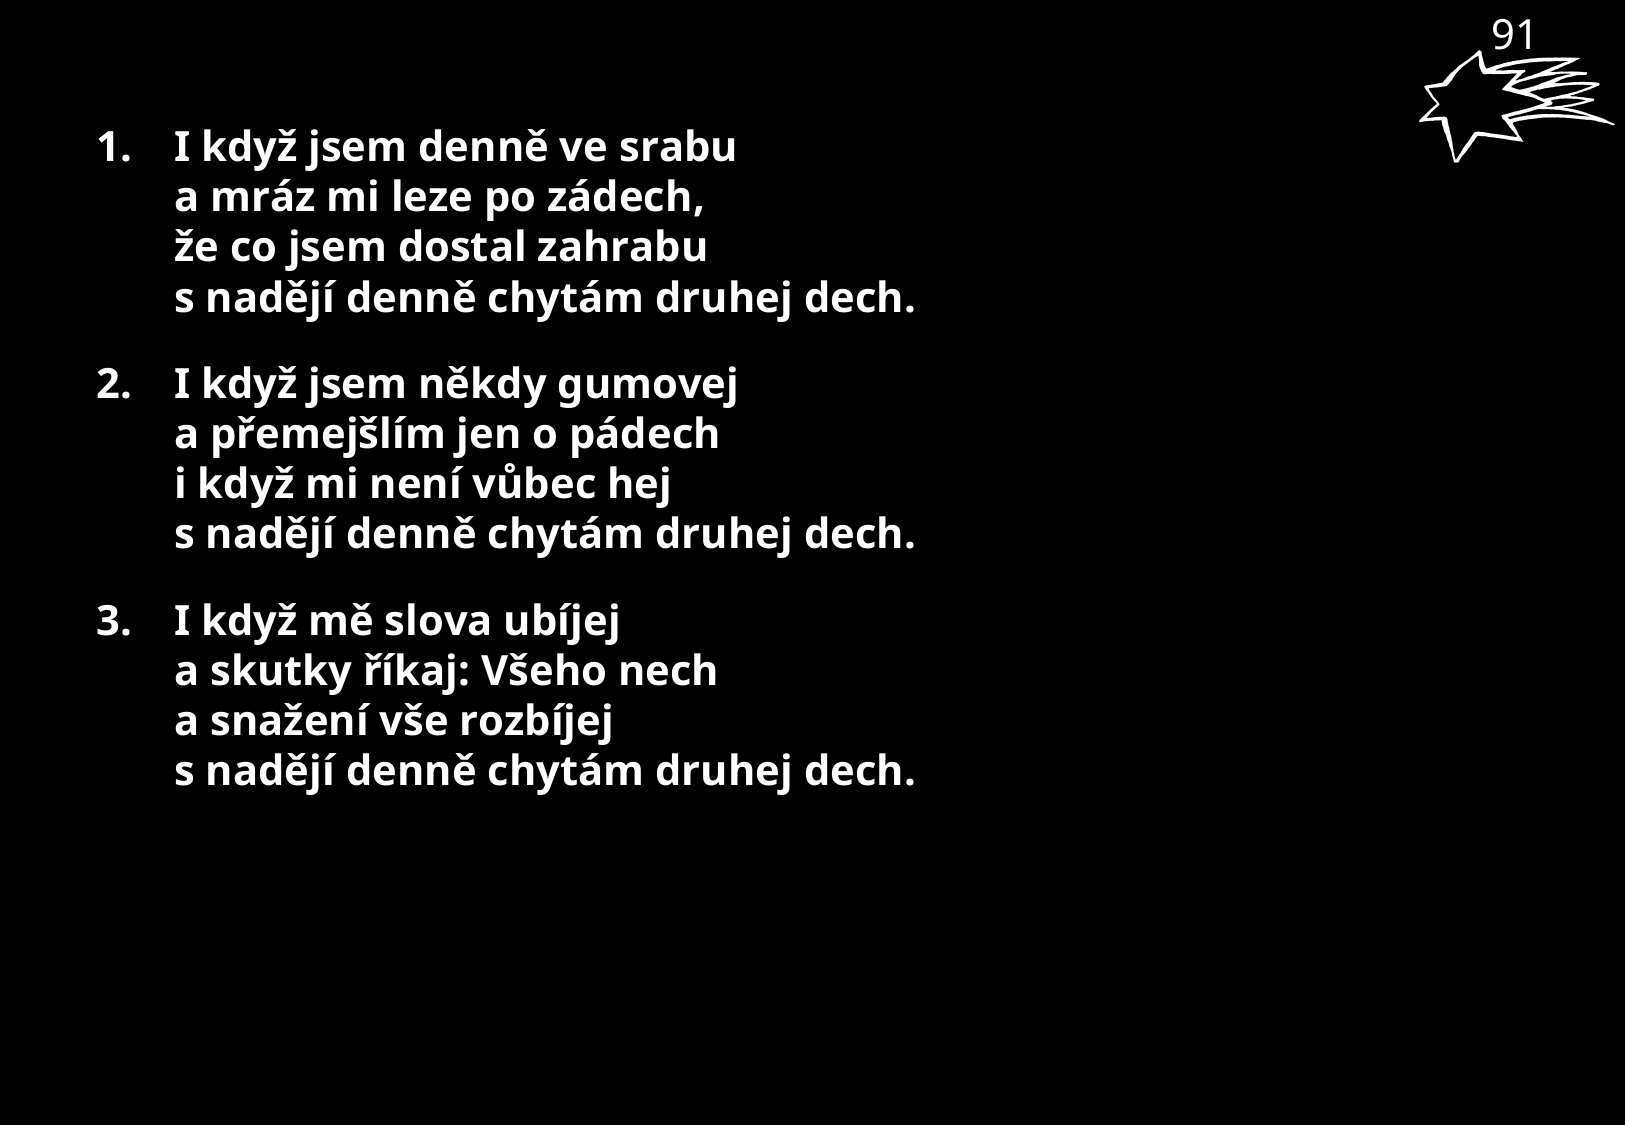

91
# 1. 	I když jsem denně ve srabu a mráz mi leze po zádech, že co jsem dostal zahrabu s nadějí denně chytám druhej dech.
2. 	I když jsem někdy gumovej
a přemejšlím jen o pádech
i když mi není vůbec hej
s nadějí denně chytám druhej dech.
3. 	I když mě slova ubíjej
a skutky říkaj: Všeho nech
a snažení vše rozbíjej
s nadějí denně chytám druhej dech.